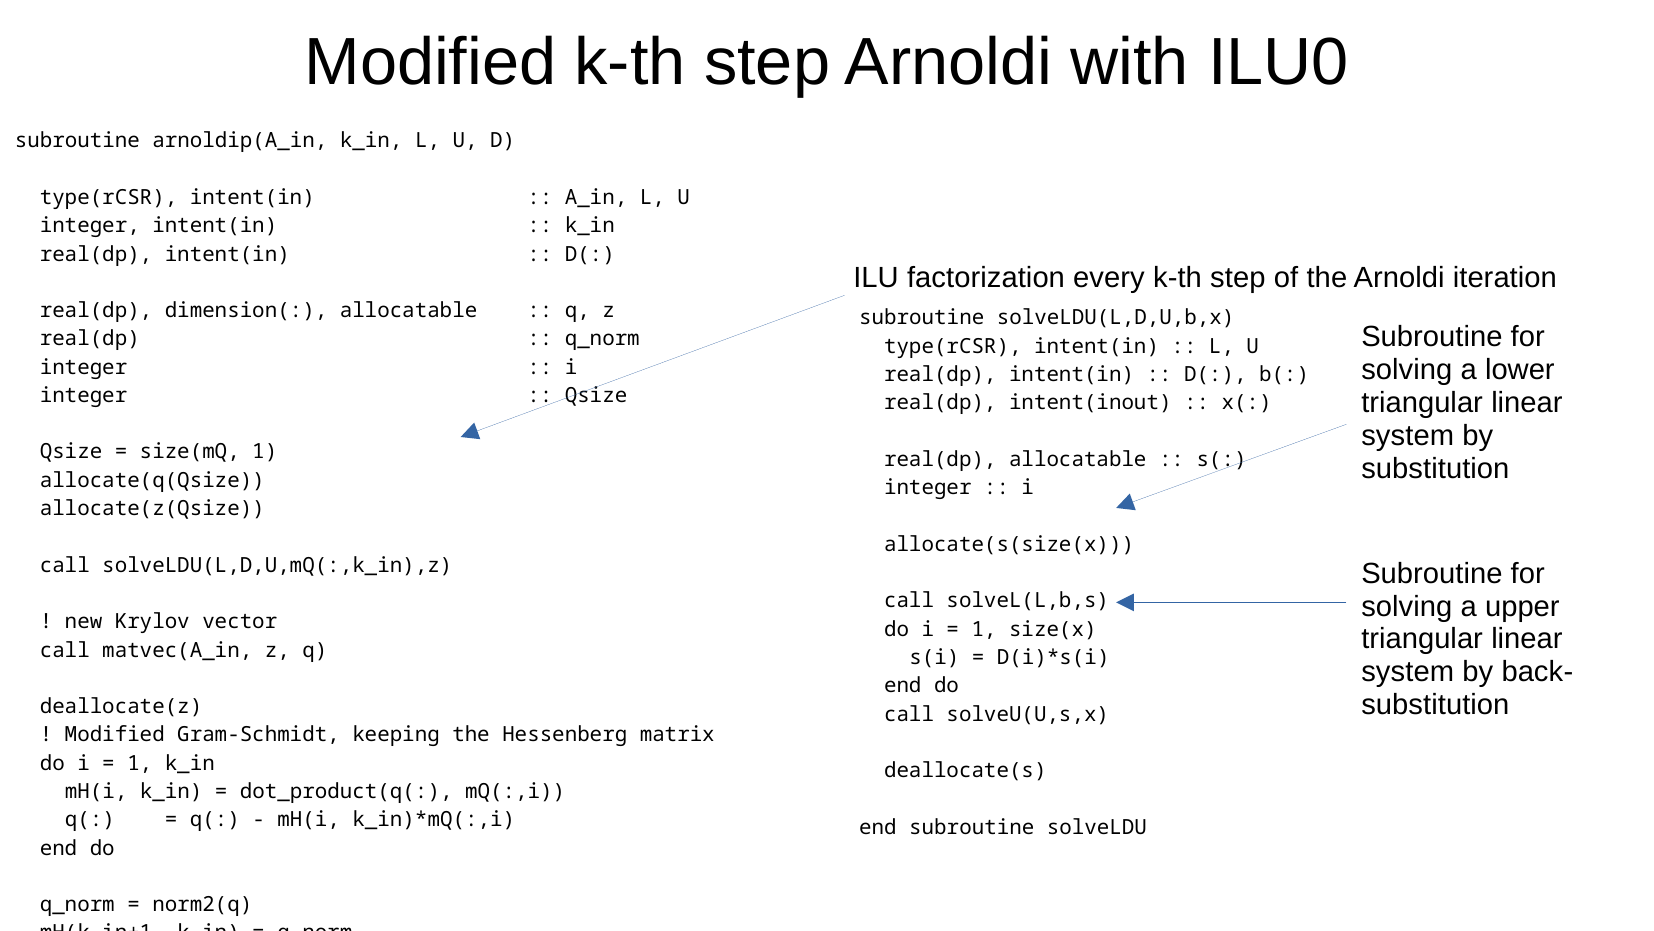

# Modified k-th step Arnoldi with ILU0
subroutine arnoldip(A_in, k_in, L, U, D)
 type(rCSR), intent(in) :: A_in, L, U
 integer, intent(in) :: k_in
 real(dp), intent(in) :: D(:)
 real(dp), dimension(:), allocatable :: q, z
 real(dp) :: q_norm
 integer :: i
 integer :: Qsize
 Qsize = size(mQ, 1)
 allocate(q(Qsize))
 allocate(z(Qsize))
 call solveLDU(L,D,U,mQ(:,k_in),z)
 ! new Krylov vector
 call matvec(A_in, z, q)
 deallocate(z)
 ! Modified Gram-Schmidt, keeping the Hessenberg matrix
 do i = 1, k_in
 mH(i, k_in) = dot_product(q(:), mQ(:,i))
 q(:) = q(:) - mH(i, k_in)*mQ(:,i)
 end do
 q_norm = norm2(q)
 mH(k_in+1, k_in) = q_norm
 mQ(:, k_in+1) = q(:) / q_norm
 deallocate(q)
end subroutine arnoldip
ILU factorization every k-th step of the Arnoldi iteration
subroutine solveLDU(L,D,U,b,x)
 type(rCSR), intent(in) :: L, U
 real(dp), intent(in) :: D(:), b(:)
 real(dp), intent(inout) :: x(:)
 real(dp), allocatable :: s(:)
 integer :: i
 allocate(s(size(x)))
 call solveL(L,b,s)
 do i = 1, size(x)
 s(i) = D(i)*s(i)
 end do
 call solveU(U,s,x)
 deallocate(s)
end subroutine solveLDU
Subroutine for solving a lower triangular linear system by substitution
Subroutine for solving a upper triangular linear system by back-substitution